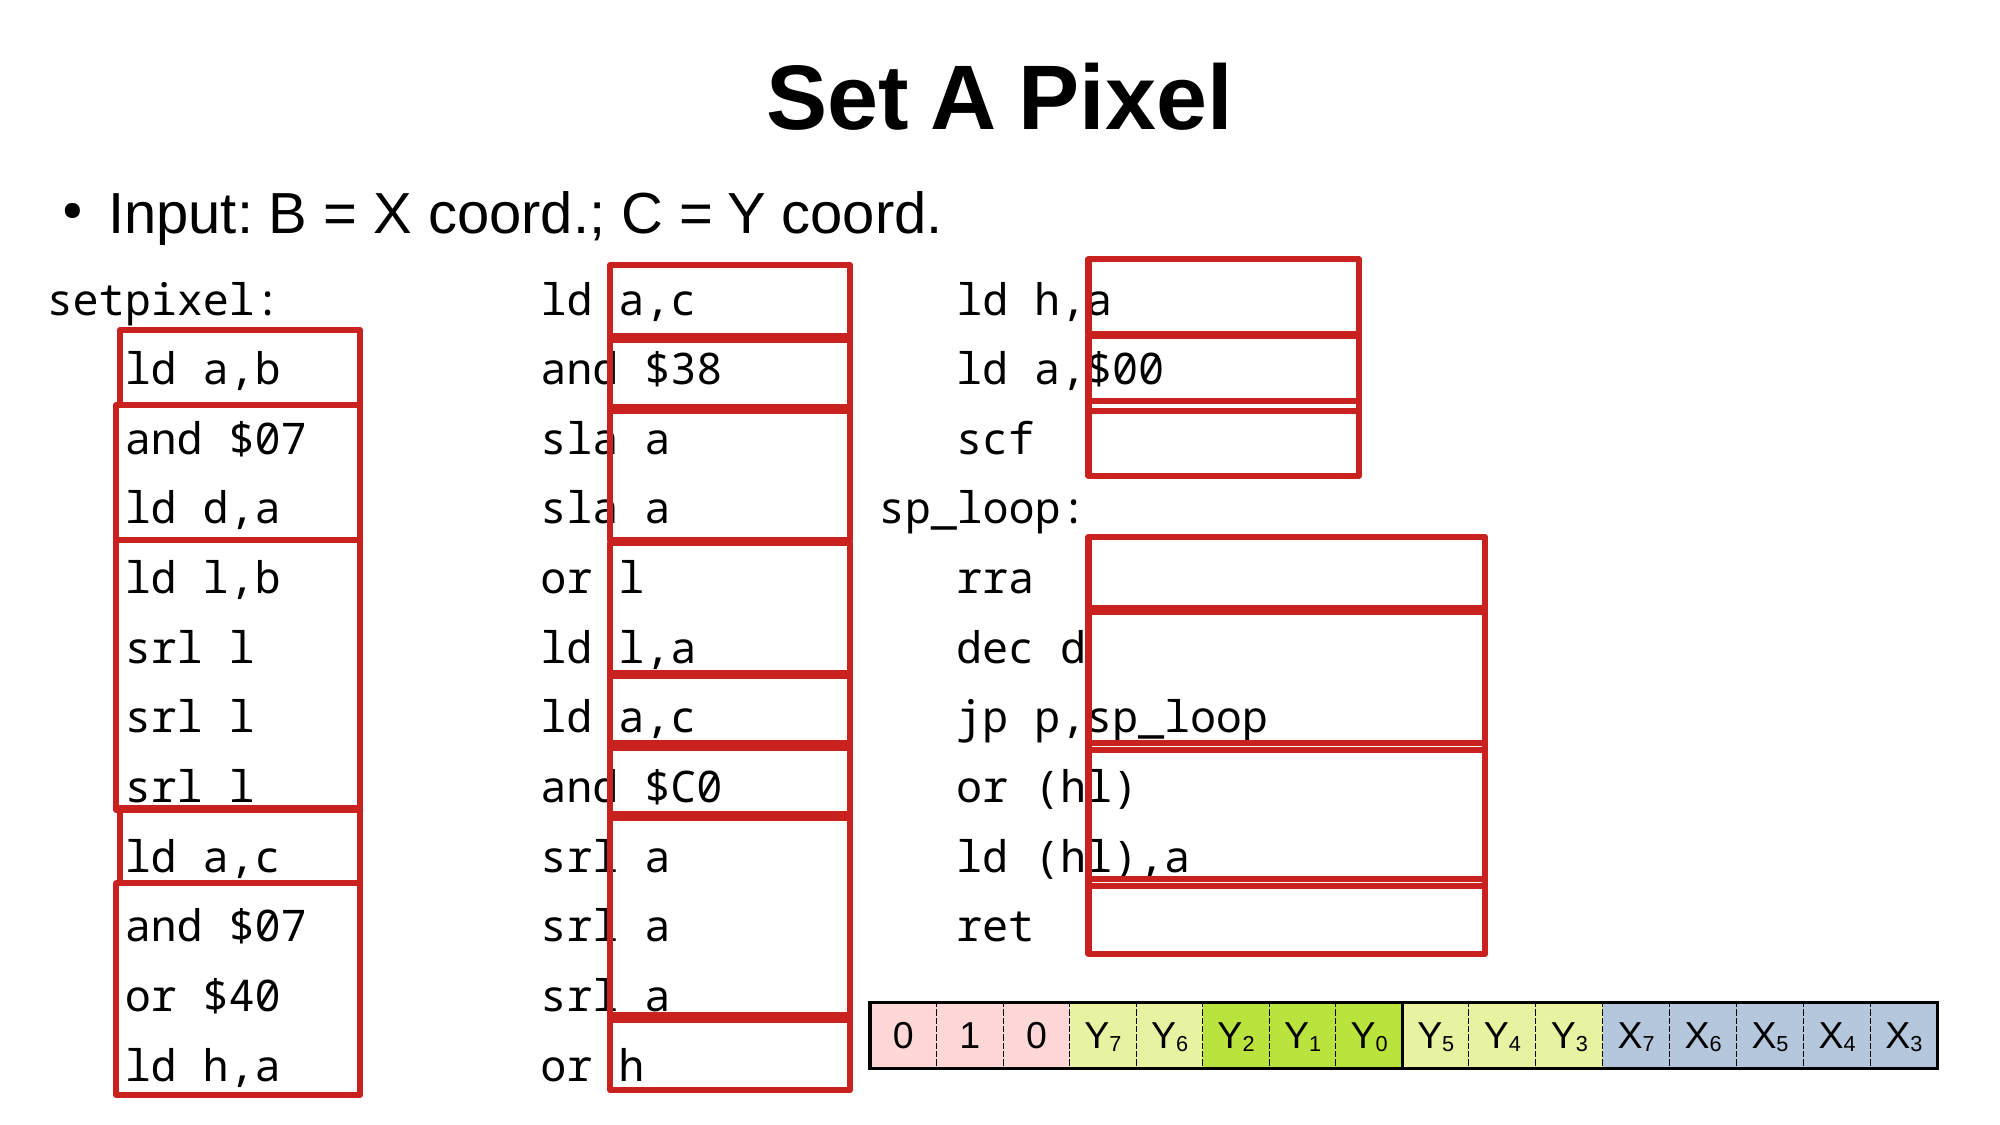

# Set A Pixel
Input: B = X coord.; C = Y coord.
setpixel: ld a,c ld h,a
 ld a,b and $38 ld a,$00
 and $07 sla a scf
 ld d,a sla a sp_loop:
 ld l,b or l rra
 srl l ld l,a dec d
 srl l ld a,c jp p,sp_loop
 srl l and $C0 or (hl)
 ld a,c srl a ld (hl),a
 and $07 srl a ret
 or $40 srl a
 ld h,a or h
| 0 | 1 | 0 | Y7 | Y6 | Y2 | Y1 | Y0 | Y5 | Y4 | Y3 | X7 | X6 | X5 | X4 | X3 |
| --- | --- | --- | --- | --- | --- | --- | --- | --- | --- | --- | --- | --- | --- | --- | --- |